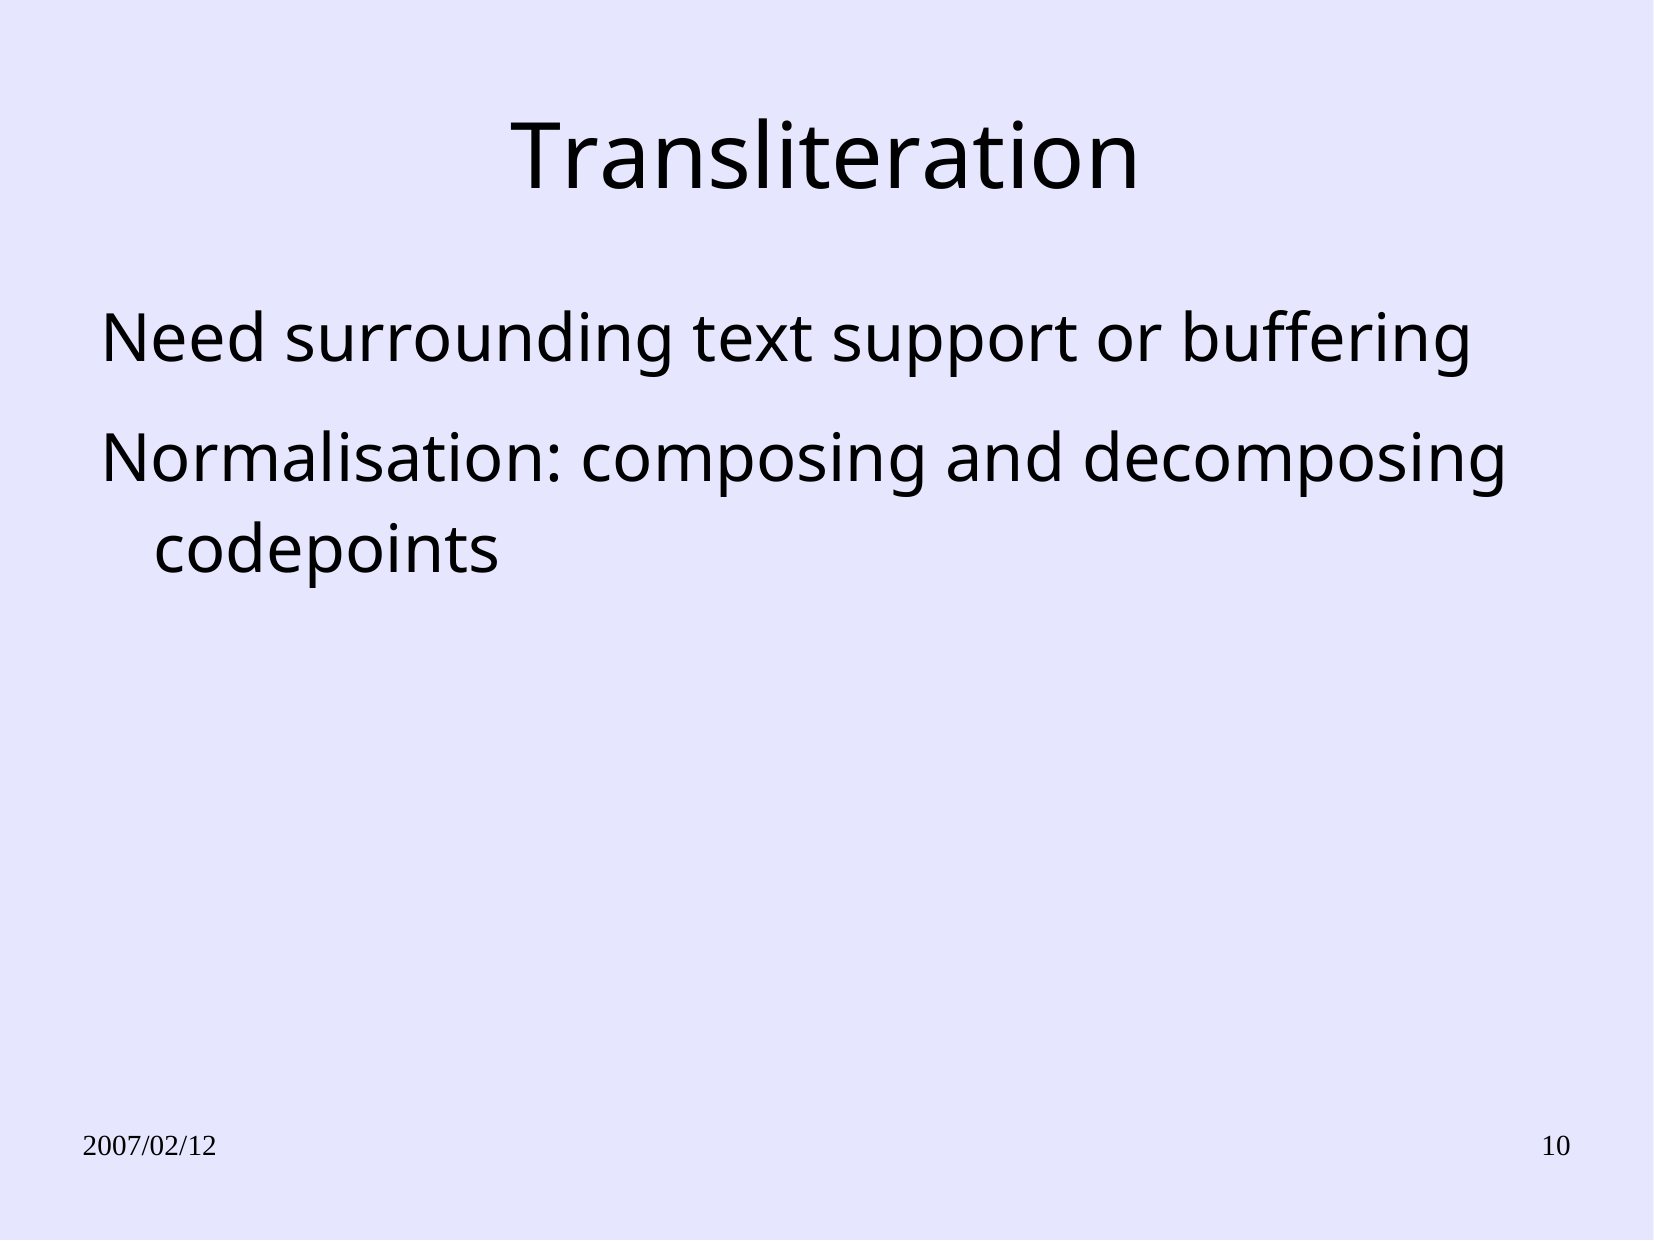

# Transliteration
Need surrounding text support or buffering
Normalisation: composing and decomposing codepoints
2007/02/12
10